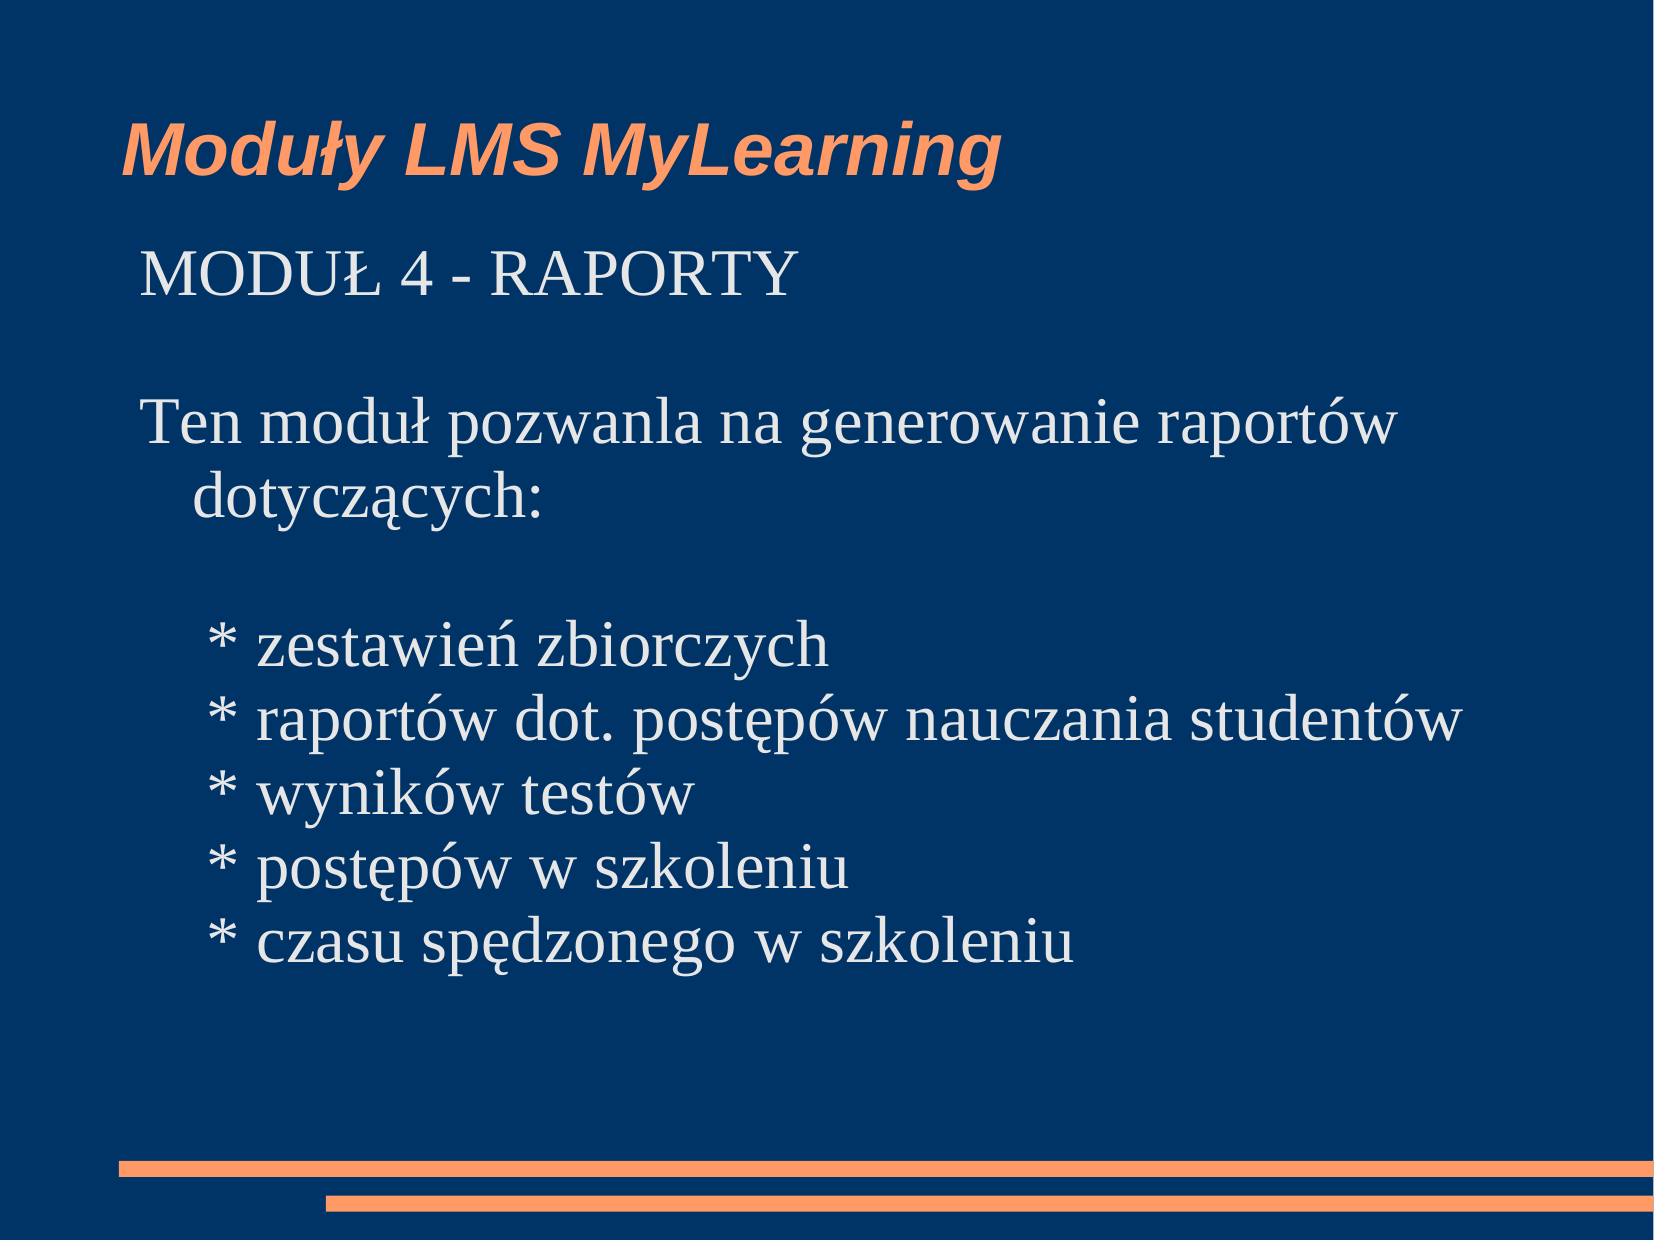

# Moduły LMS MyLearning
MODUŁ 4 - RAPORTY
Ten moduł pozwanla na generowanie raportów dotyczących:
 * zestawień zbiorczych
 * raportów dot. postępów nauczania studentów
 * wyników testów
 * postępów w szkoleniu
 * czasu spędzonego w szkoleniu